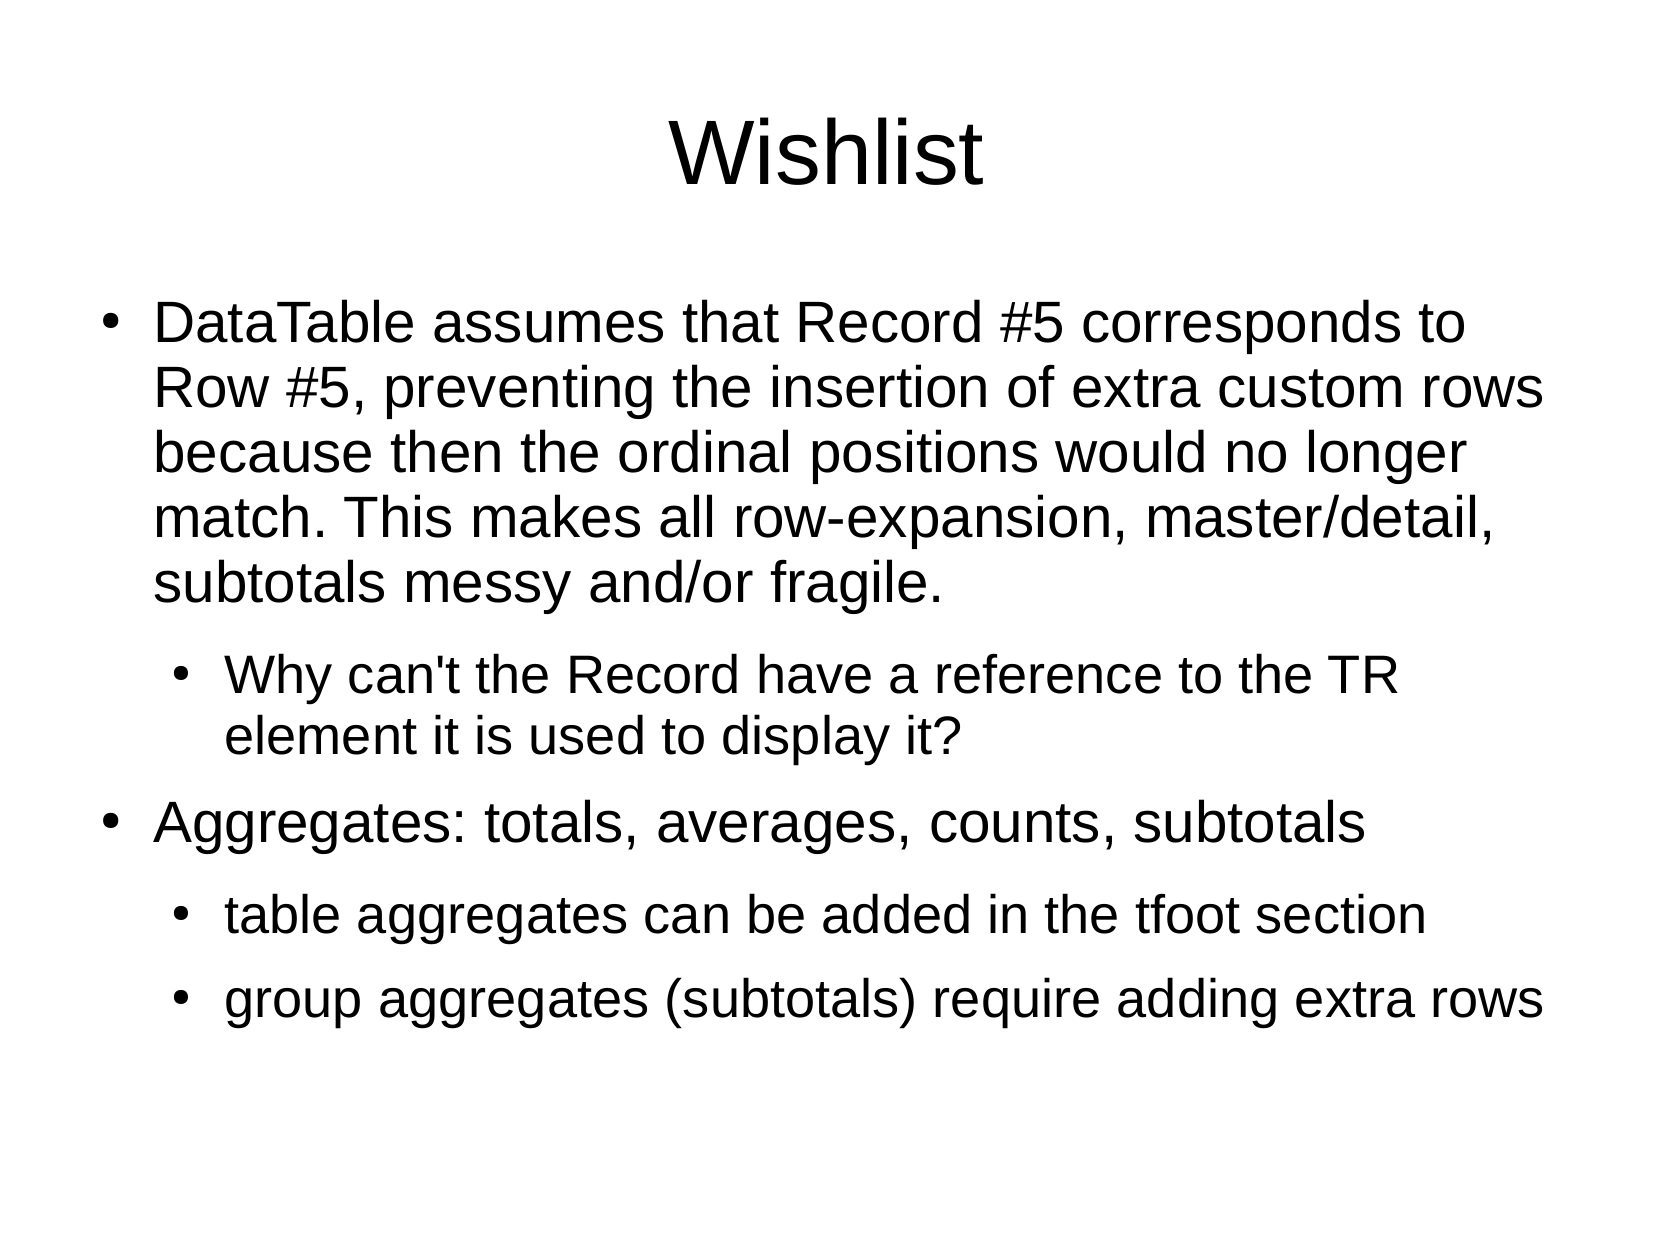

# Wishlist
DataTable assumes that Record #5 corresponds to Row #5, preventing the insertion of extra custom rows because then the ordinal positions would no longer match. This makes all row-expansion, master/detail, subtotals messy and/or fragile.
Why can't the Record have a reference to the TR element it is used to display it?
Aggregates: totals, averages, counts, subtotals
table aggregates can be added in the tfoot section
group aggregates (subtotals) require adding extra rows